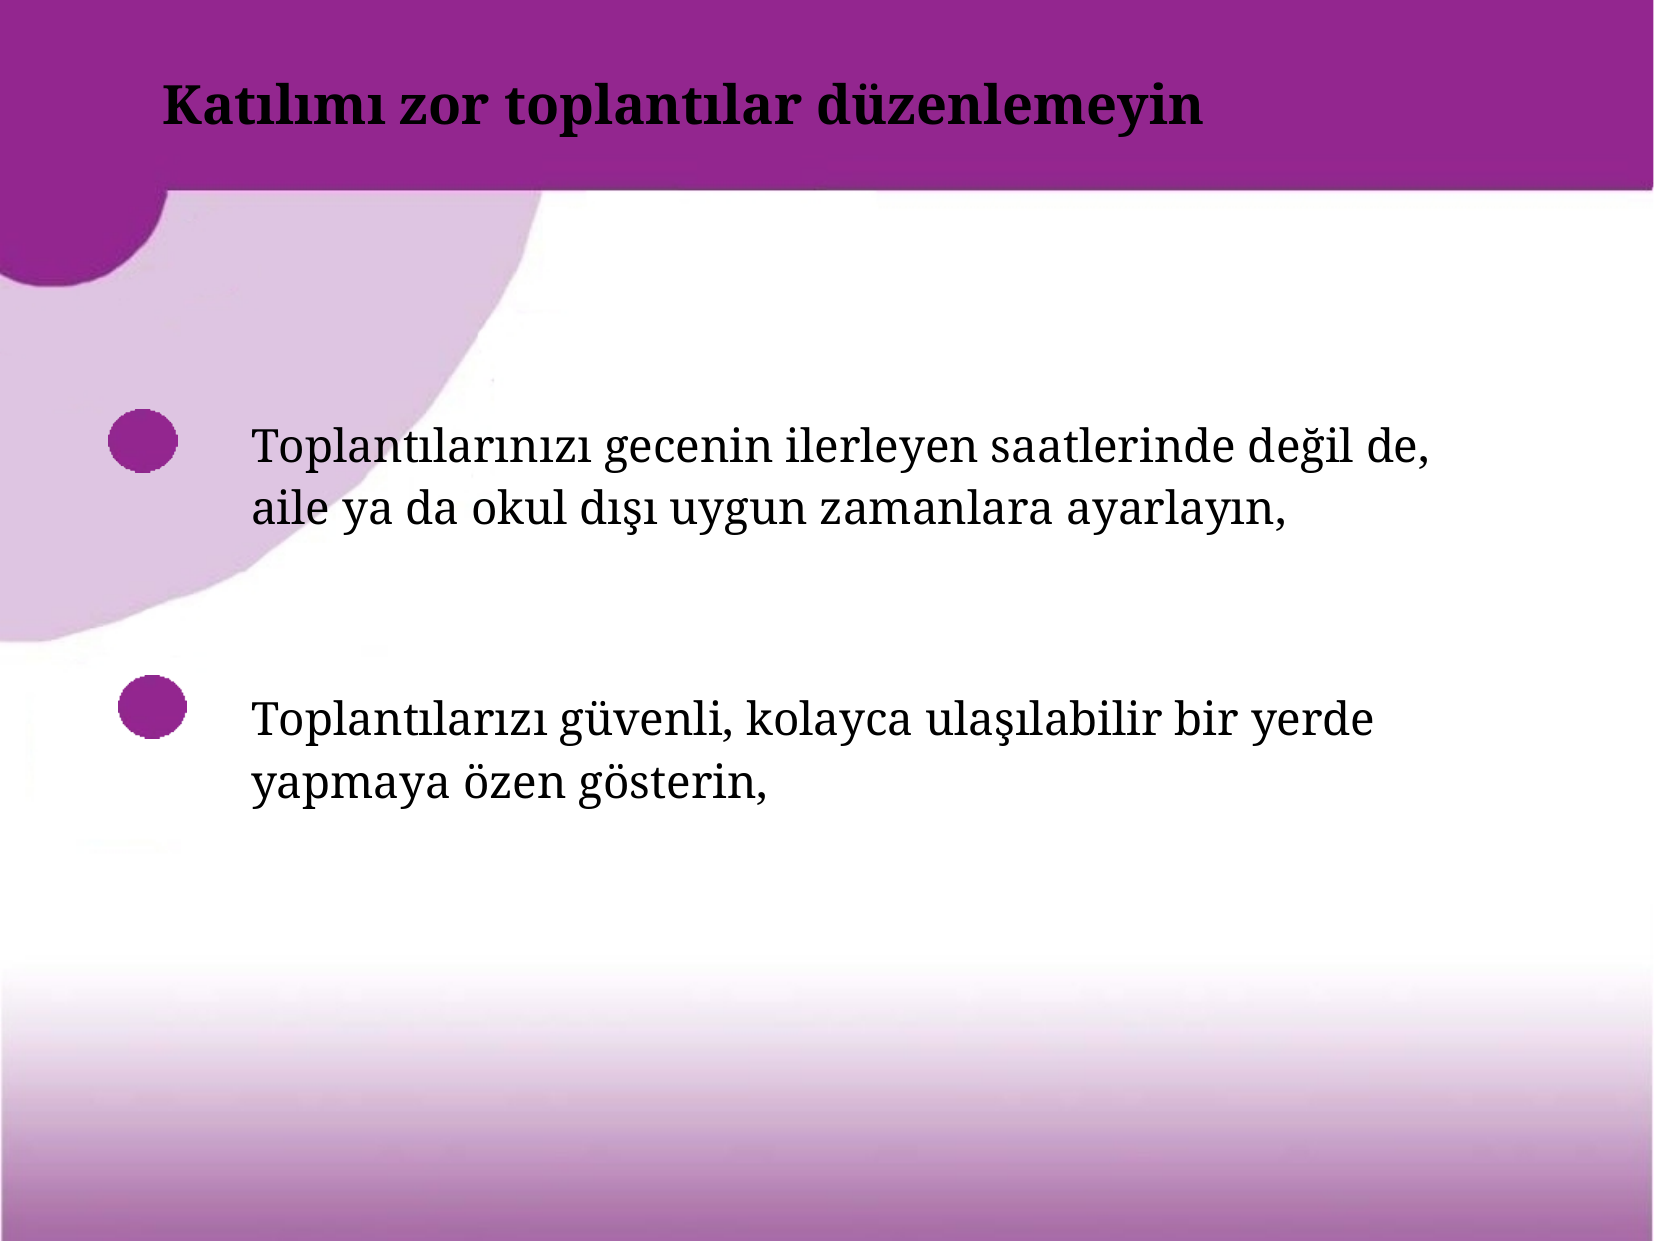

Katılımı zor toplantılar düzenlemeyin
Toplantılarınızı gecenin ilerleyen saatlerinde değil de, aile ya da okul dışı uygun zamanlara ayarlayın,
Toplantılarızı güvenli, kolayca ulaşılabilir bir yerde yapmaya özen gösterin,